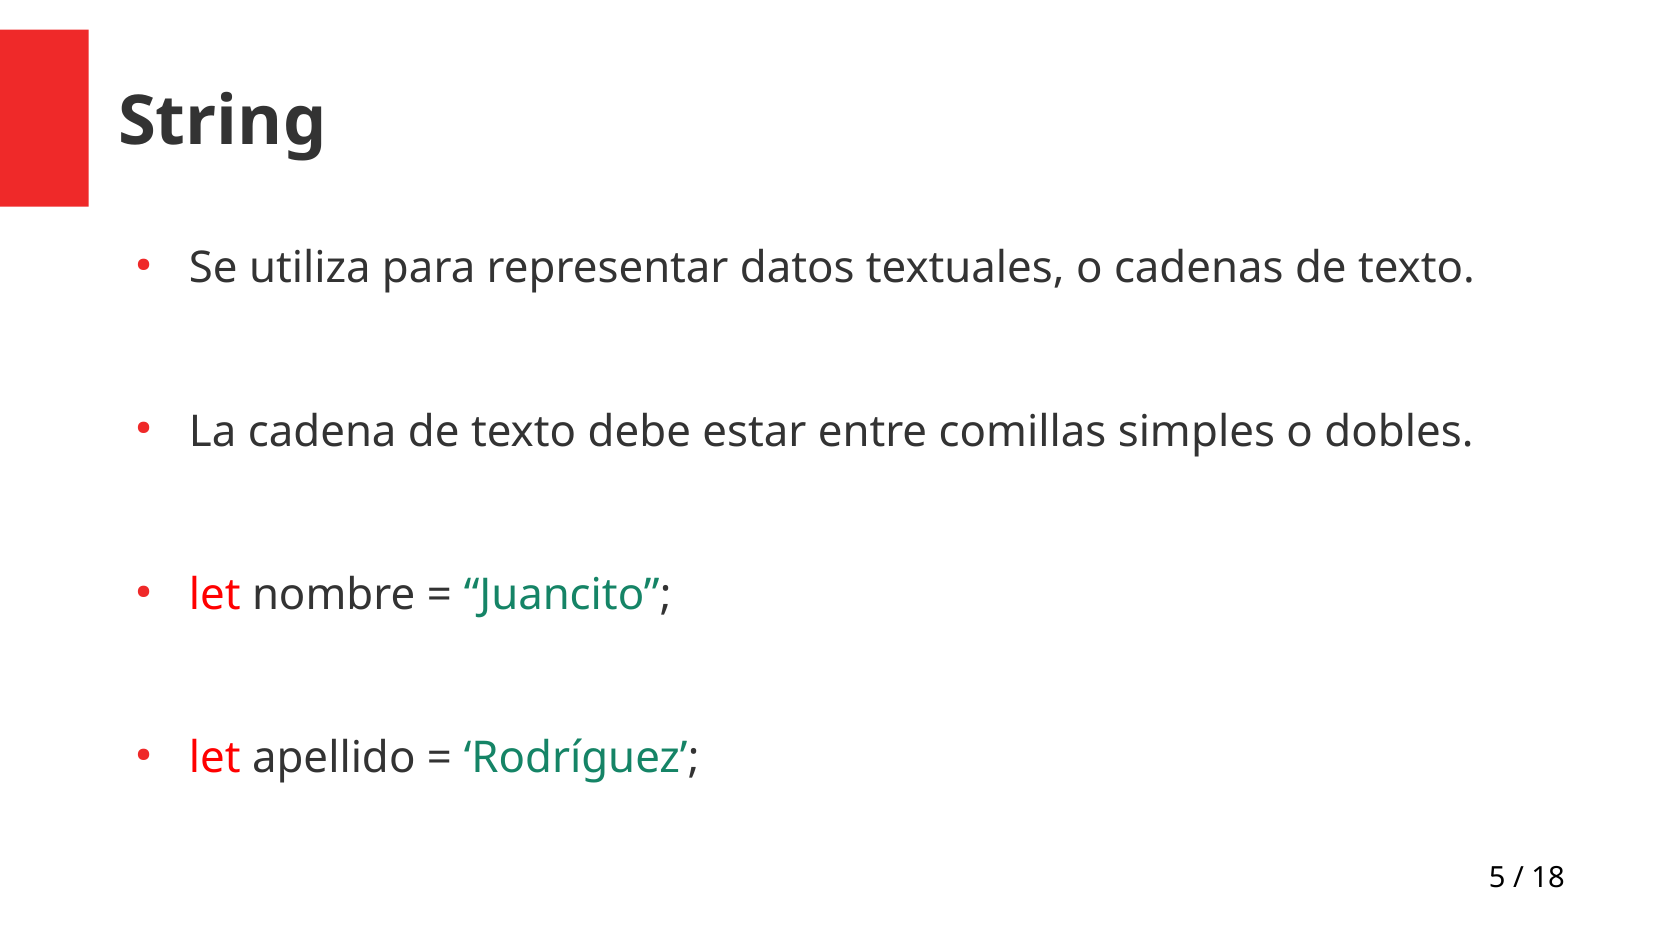

# String
Se utiliza para representar datos textuales, o cadenas de texto.
La cadena de texto debe estar entre comillas simples o dobles.
let nombre = “Juancito”;
let apellido = ‘Rodríguez’;
5